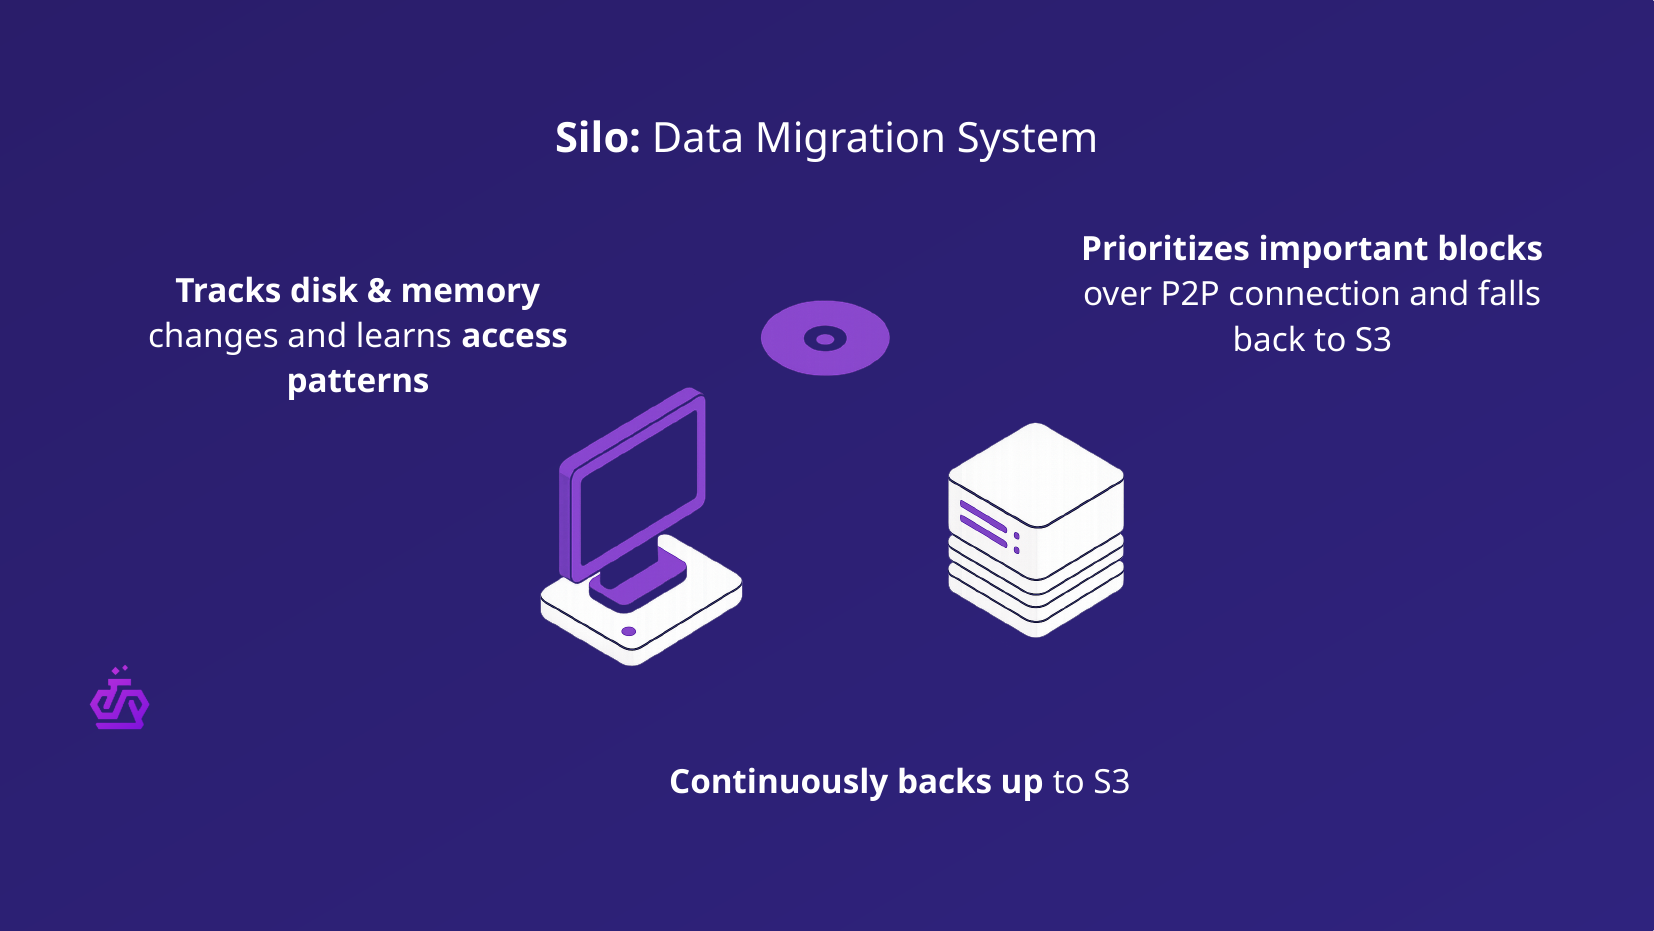

Silo: Data Migration System
Prioritizes important blocks over P2P connection and falls back to S3
Tracks disk & memory changes and learns access patterns
Continuously backs up to S3